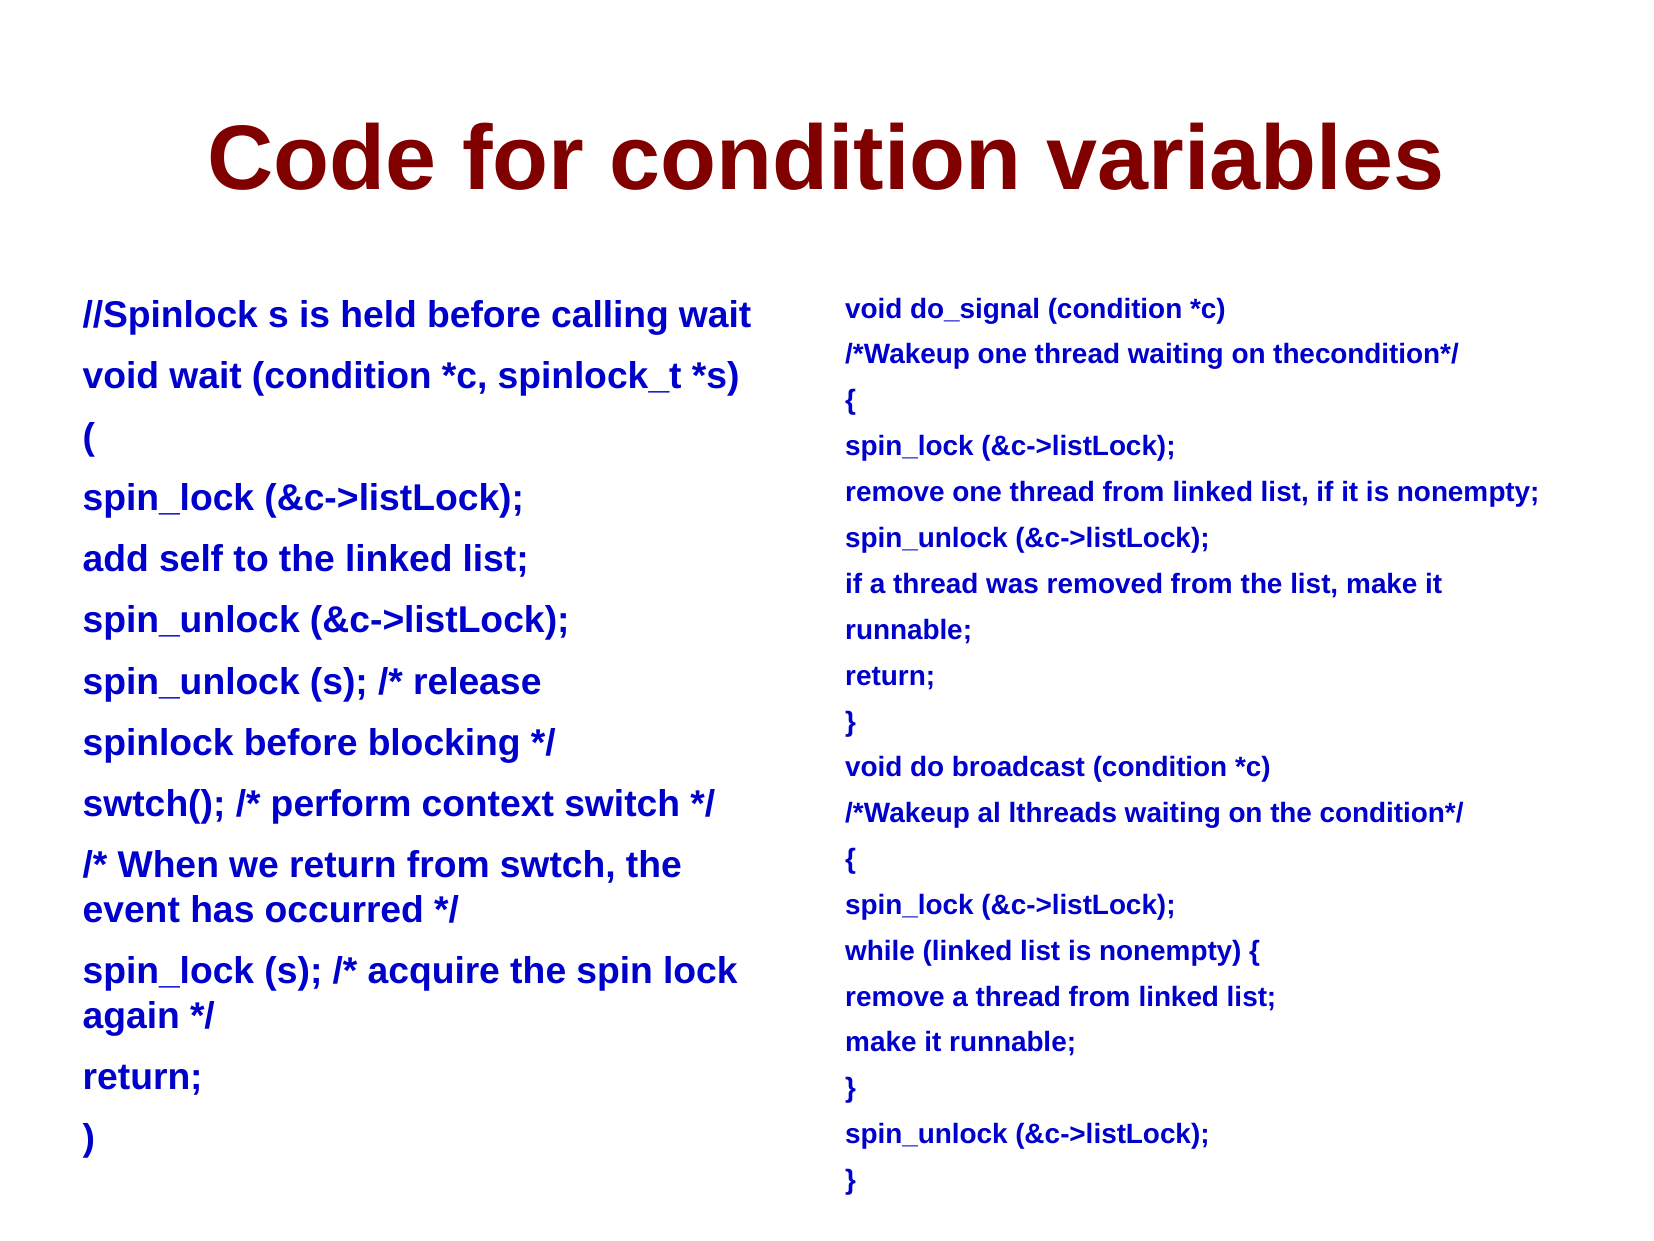

# Code for condition variables
//Spinlock s is held before calling wait
void wait (condition *c, spinlock_t *s)
(
spin_lock (&c->listLock);
add self to the linked list;
spin_unlock (&c->listLock);
spin_unlock (s); /* release
spinlock before blocking */
swtch(); /* perform context switch */
/* When we return from swtch, the event has occurred */
spin_lock (s); /* acquire the spin lock again */
return;
)
void do_signal (condition *c)
/*Wakeup one thread waiting on thecondition*/
{
spin_lock (&c->listLock);
remove one thread from linked list, if it is nonempty;
spin_unlock (&c->listLock);
if a thread was removed from the list, make it
runnable;
return;
}
void do broadcast (condition *c)
/*Wakeup al lthreads waiting on the condition*/
{
spin_lock (&c->listLock);
while (linked list is nonempty) {
remove a thread from linked list;
make it runnable;
}
spin_unlock (&c->listLock);
}